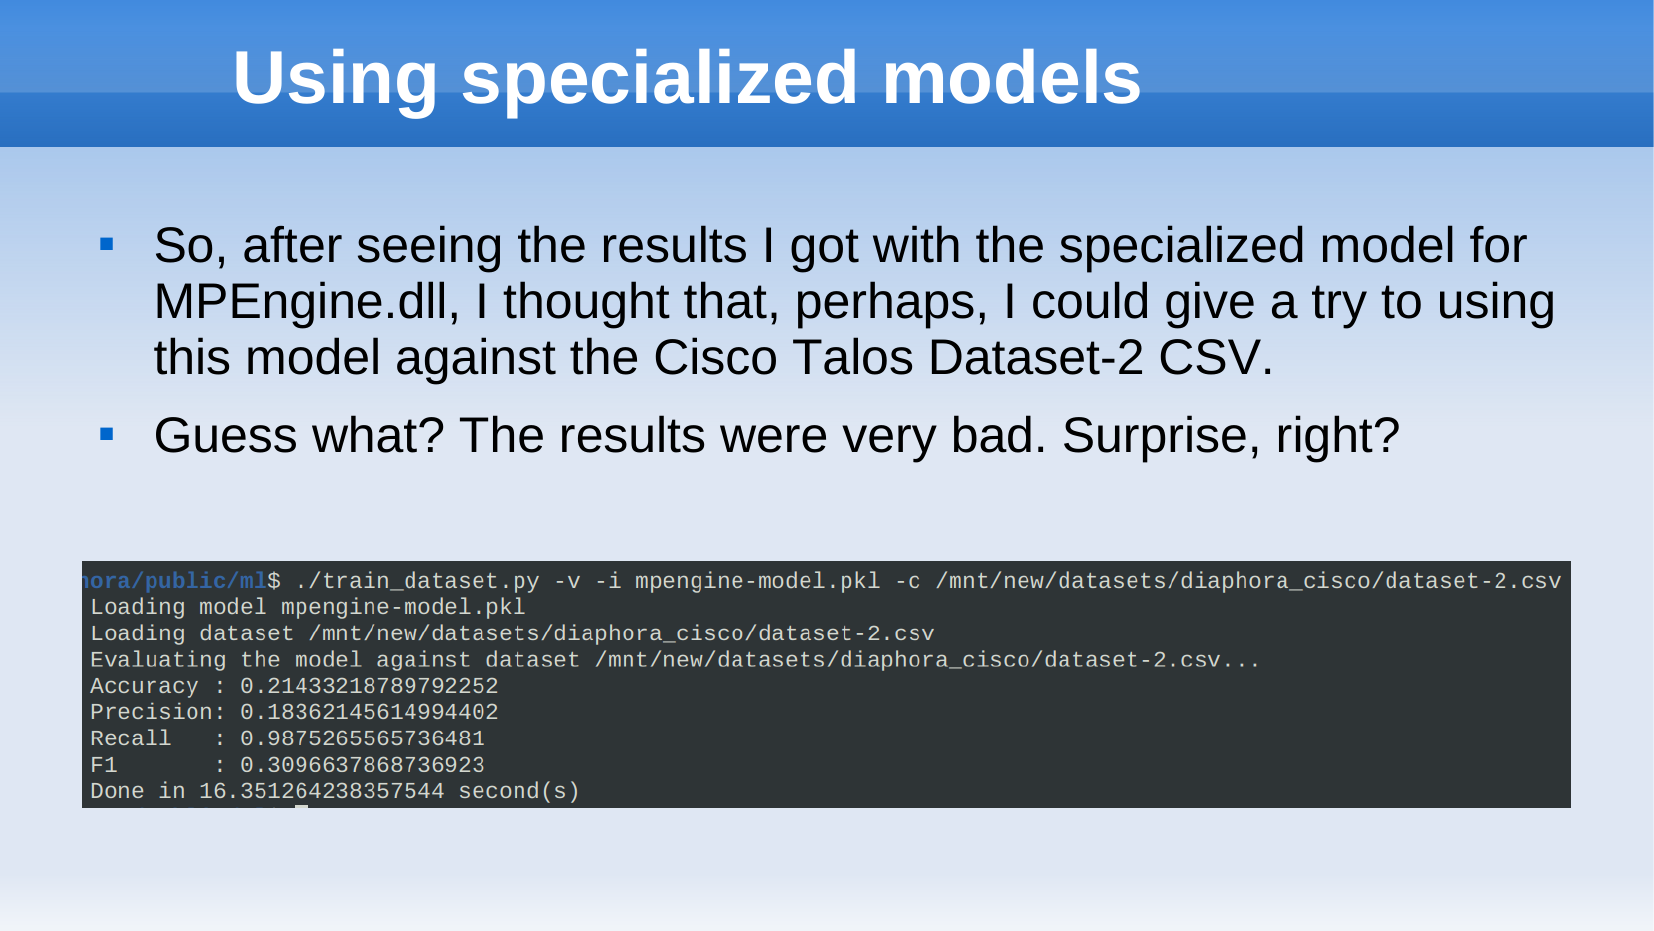

# Using specialized models
So, after seeing the results I got with the specialized model for MPEngine.dll, I thought that, perhaps, I could give a try to using this model against the Cisco Talos Dataset-2 CSV.
Guess what? The results were very bad. Surprise, right?